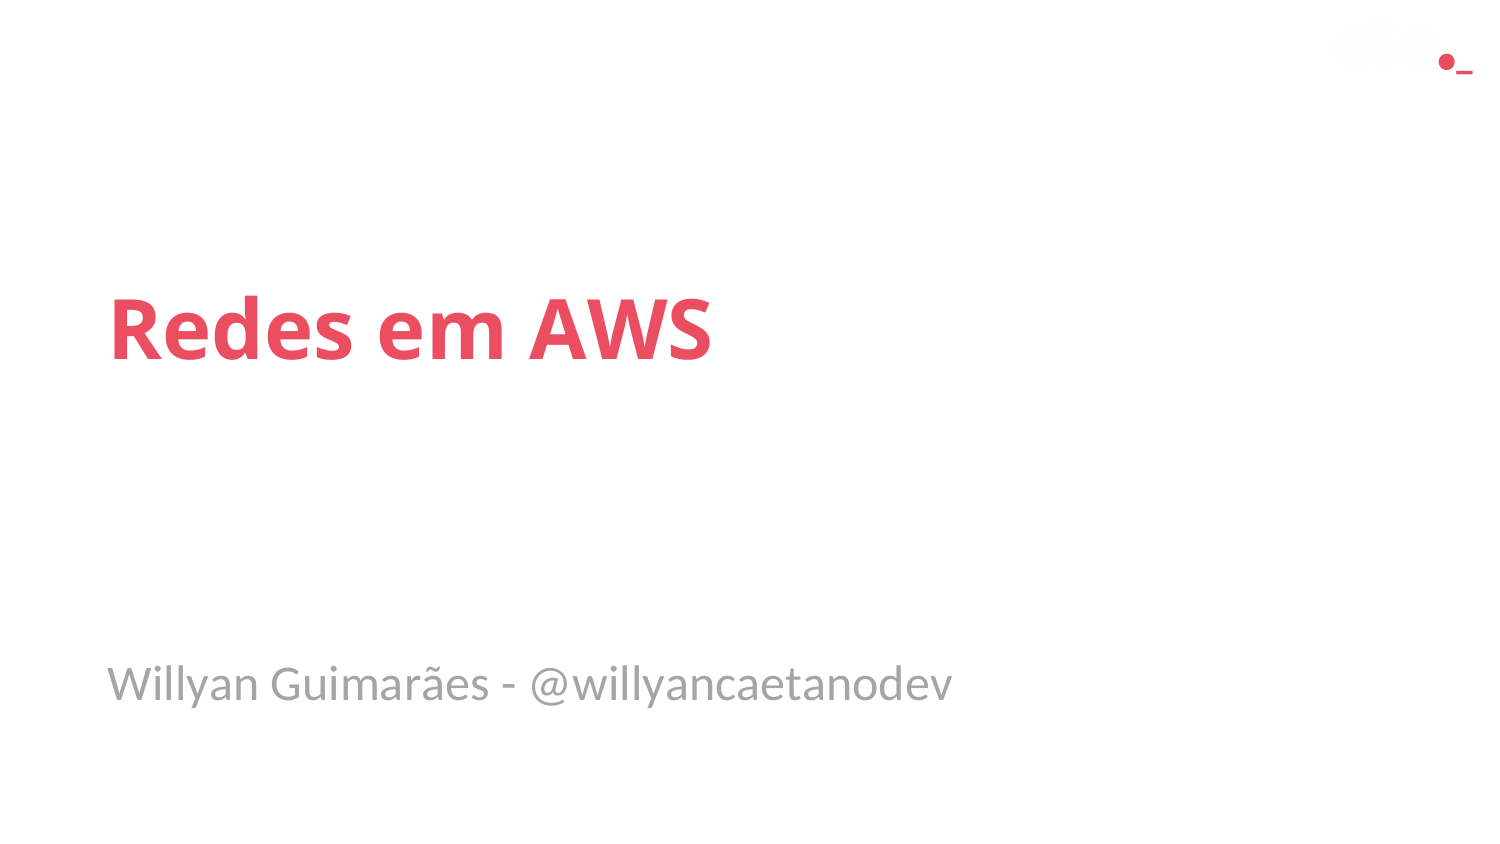

Redes em AWS
Willyan Guimarães - @willyancaetanodev